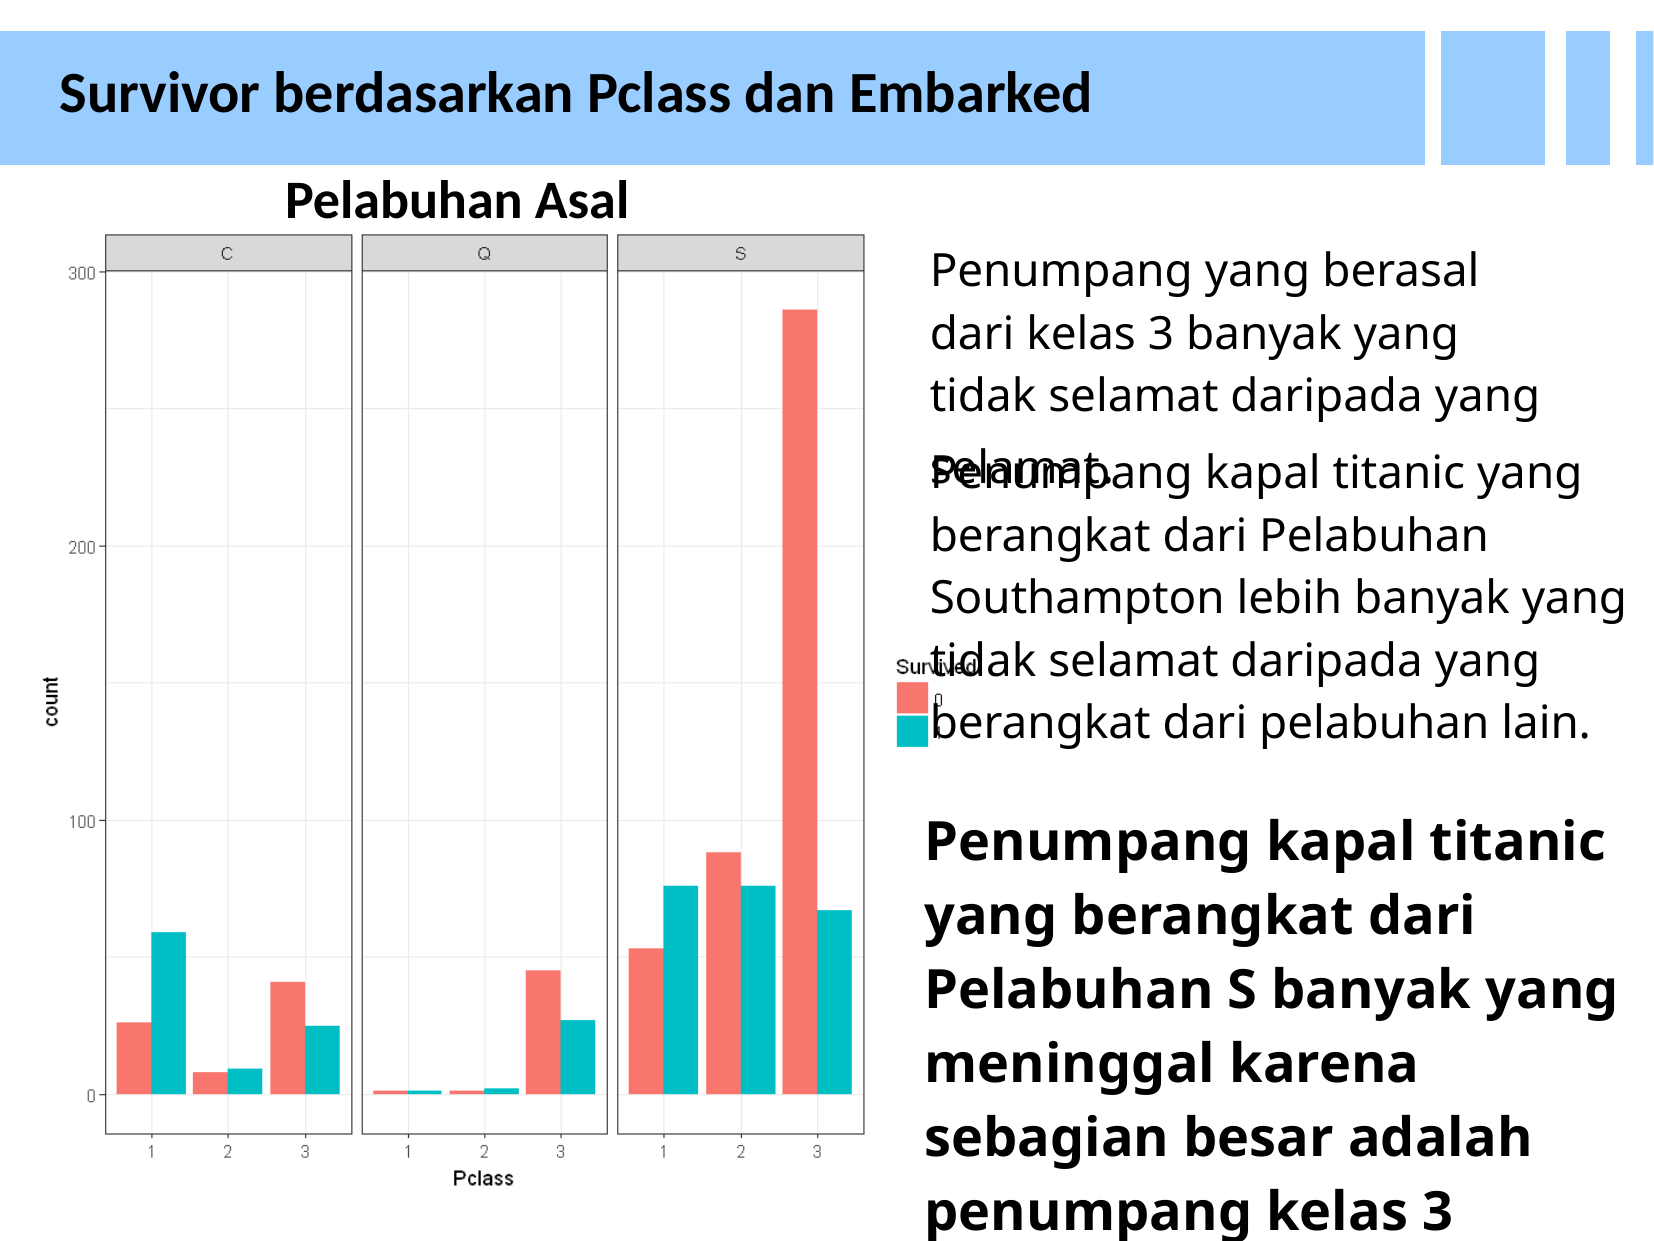

Survivor berdasarkan Pclass dan Embarked
#
Pelabuhan Asal
.
Penumpang yang berasal dari kelas 3 banyak yang tidak selamat daripada yang selamat.
Penumpang kapal titanic yang berangkat dari Pelabuhan Southampton lebih banyak yang tidak selamat daripada yang berangkat dari pelabuhan lain.
Penumpang kapal titanic yang berangkat dari Pelabuhan S banyak yang meninggal karena sebagian besar adalah penumpang kelas 3